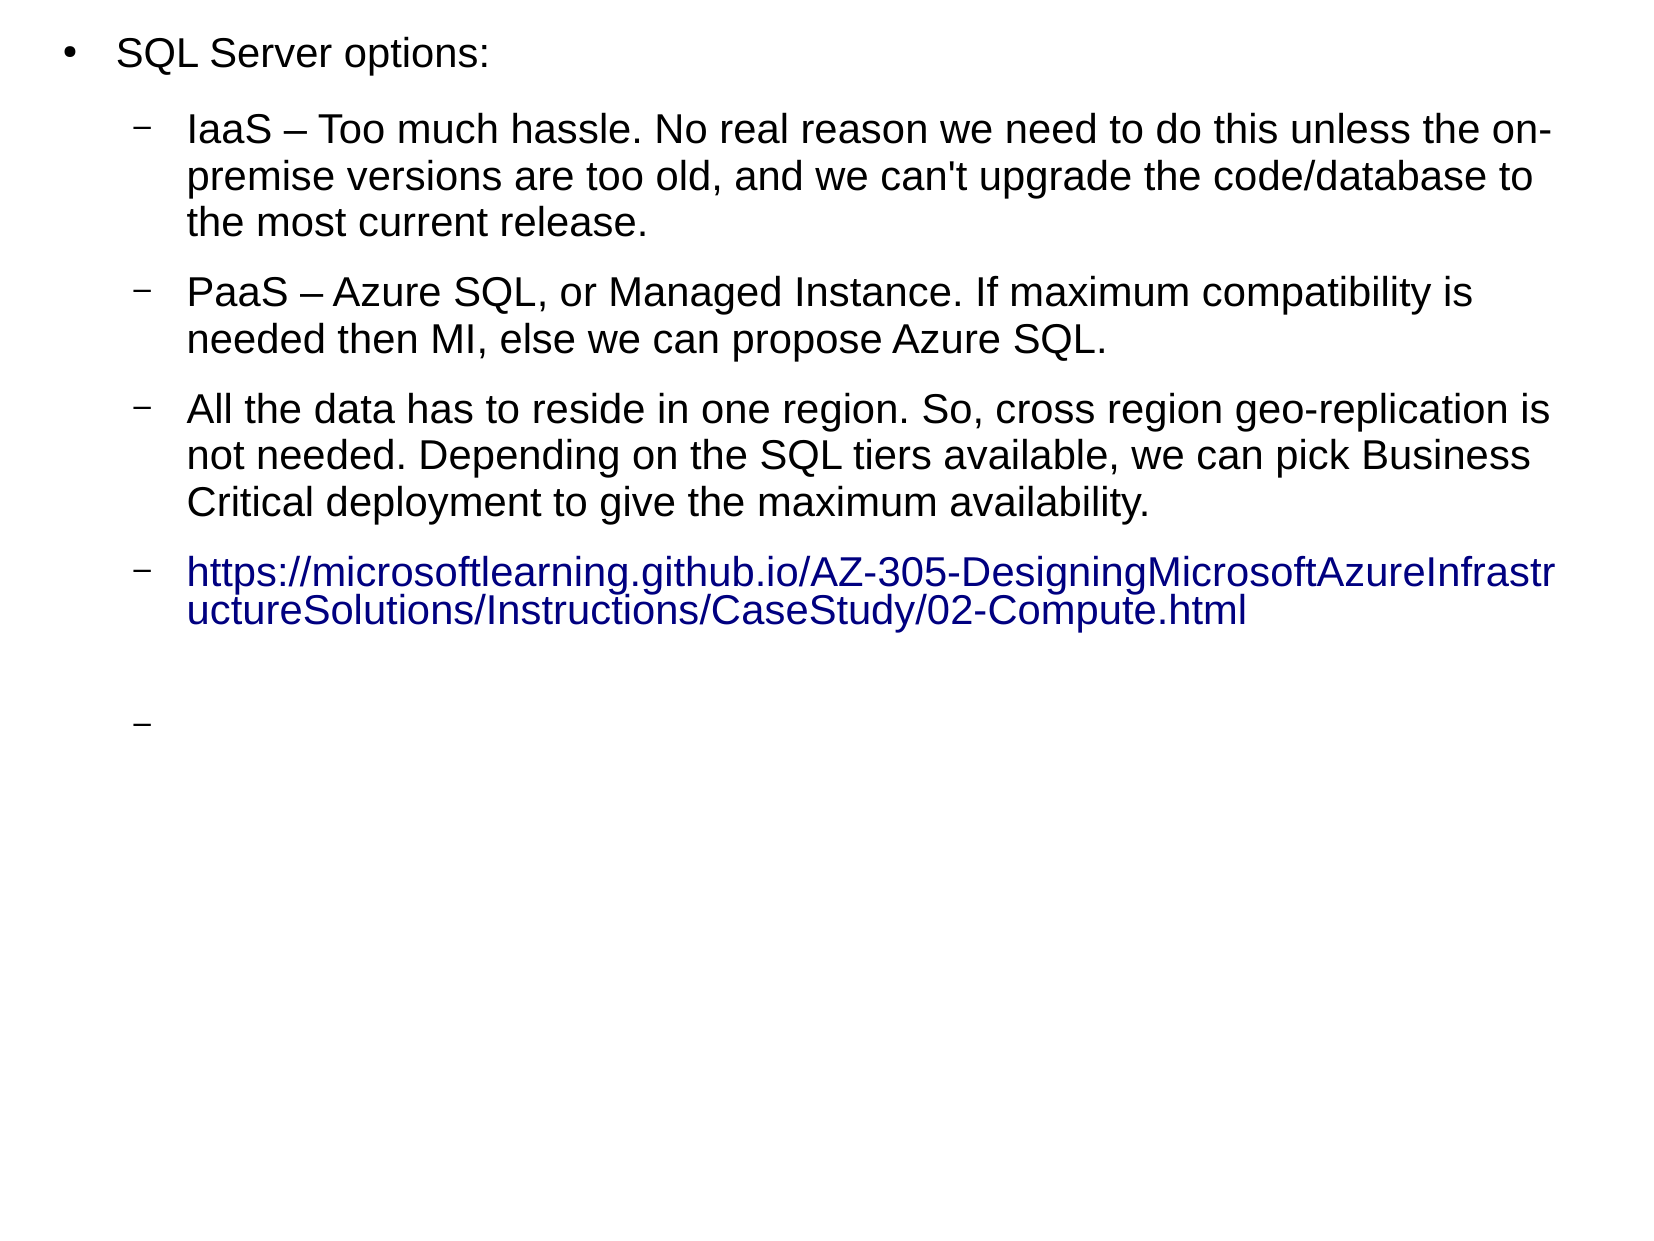

# SQL Server options:
IaaS – Too much hassle. No real reason we need to do this unless the on-premise versions are too old, and we can't upgrade the code/database to the most current release.
PaaS – Azure SQL, or Managed Instance. If maximum compatibility is needed then MI, else we can propose Azure SQL.
All the data has to reside in one region. So, cross region geo-replication is not needed. Depending on the SQL tiers available, we can pick Business Critical deployment to give the maximum availability.
https://microsoftlearning.github.io/AZ-305-DesigningMicrosoftAzureInfrastructureSolutions/Instructions/CaseStudy/02-Compute.html